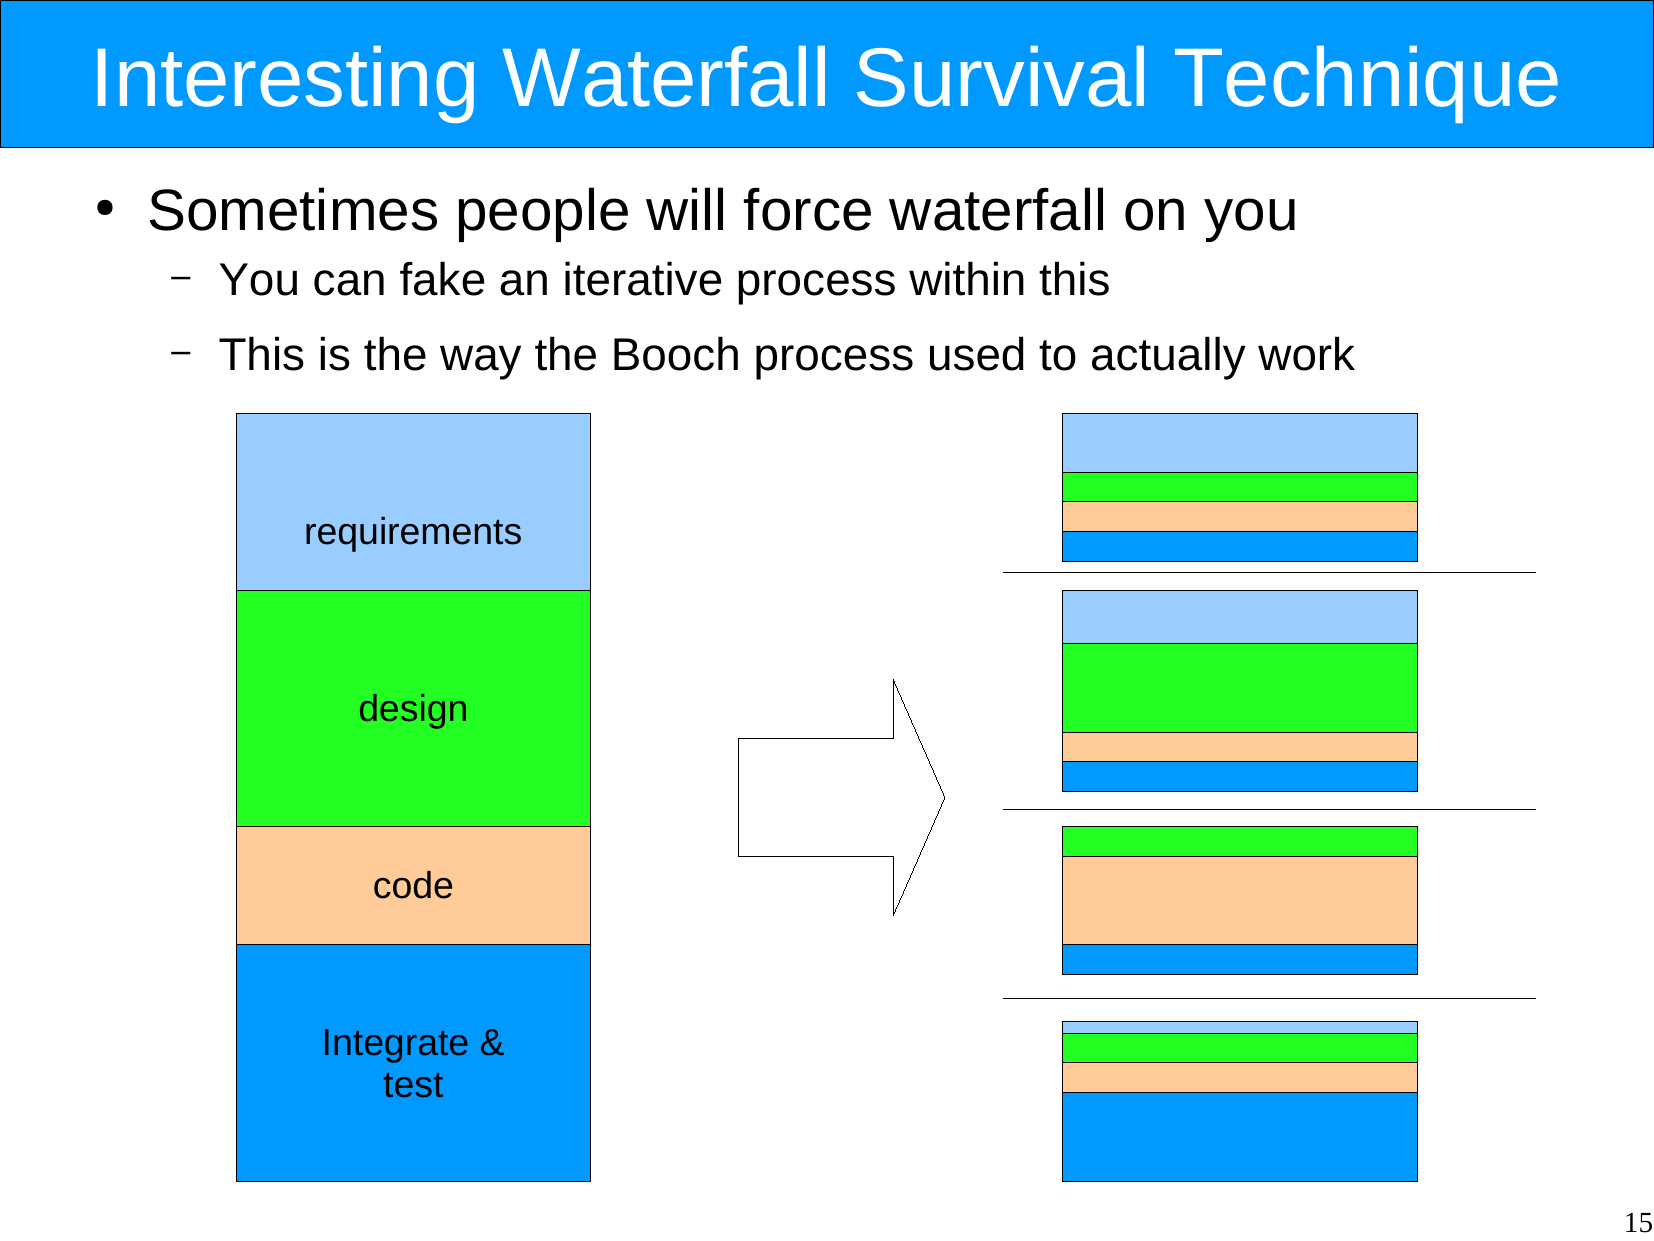

# Interesting Waterfall Survival Technique
Sometimes people will force waterfall on you
You can fake an iterative process within this
This is the way the Booch process used to actually work
requirements
design
code
Integrate &
test
15